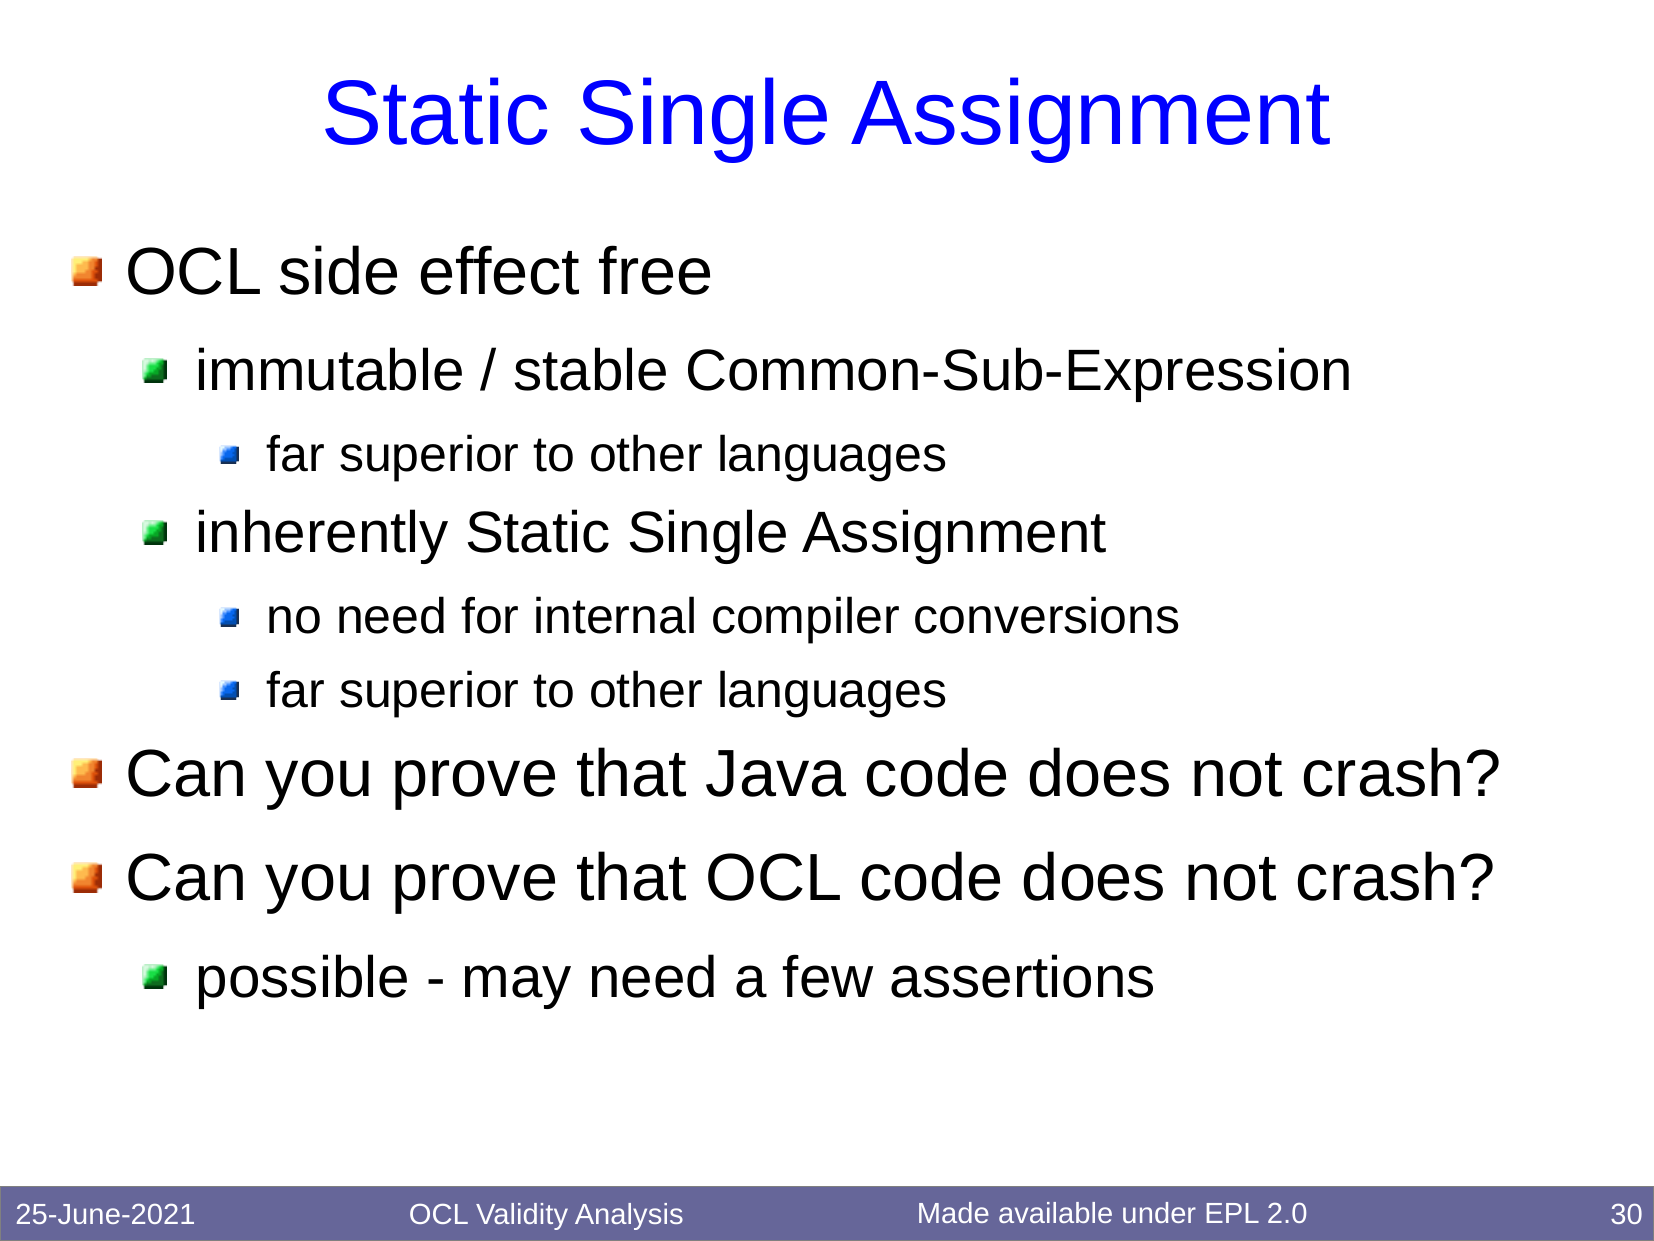

# Static Single Assignment
OCL side effect free
immutable / stable Common-Sub-Expression
far superior to other languages
inherently Static Single Assignment
no need for internal compiler conversions
far superior to other languages
Can you prove that Java code does not crash?
Can you prove that OCL code does not crash?
possible - may need a few assertions
25-June-2021
OCL Validity Analysis
30